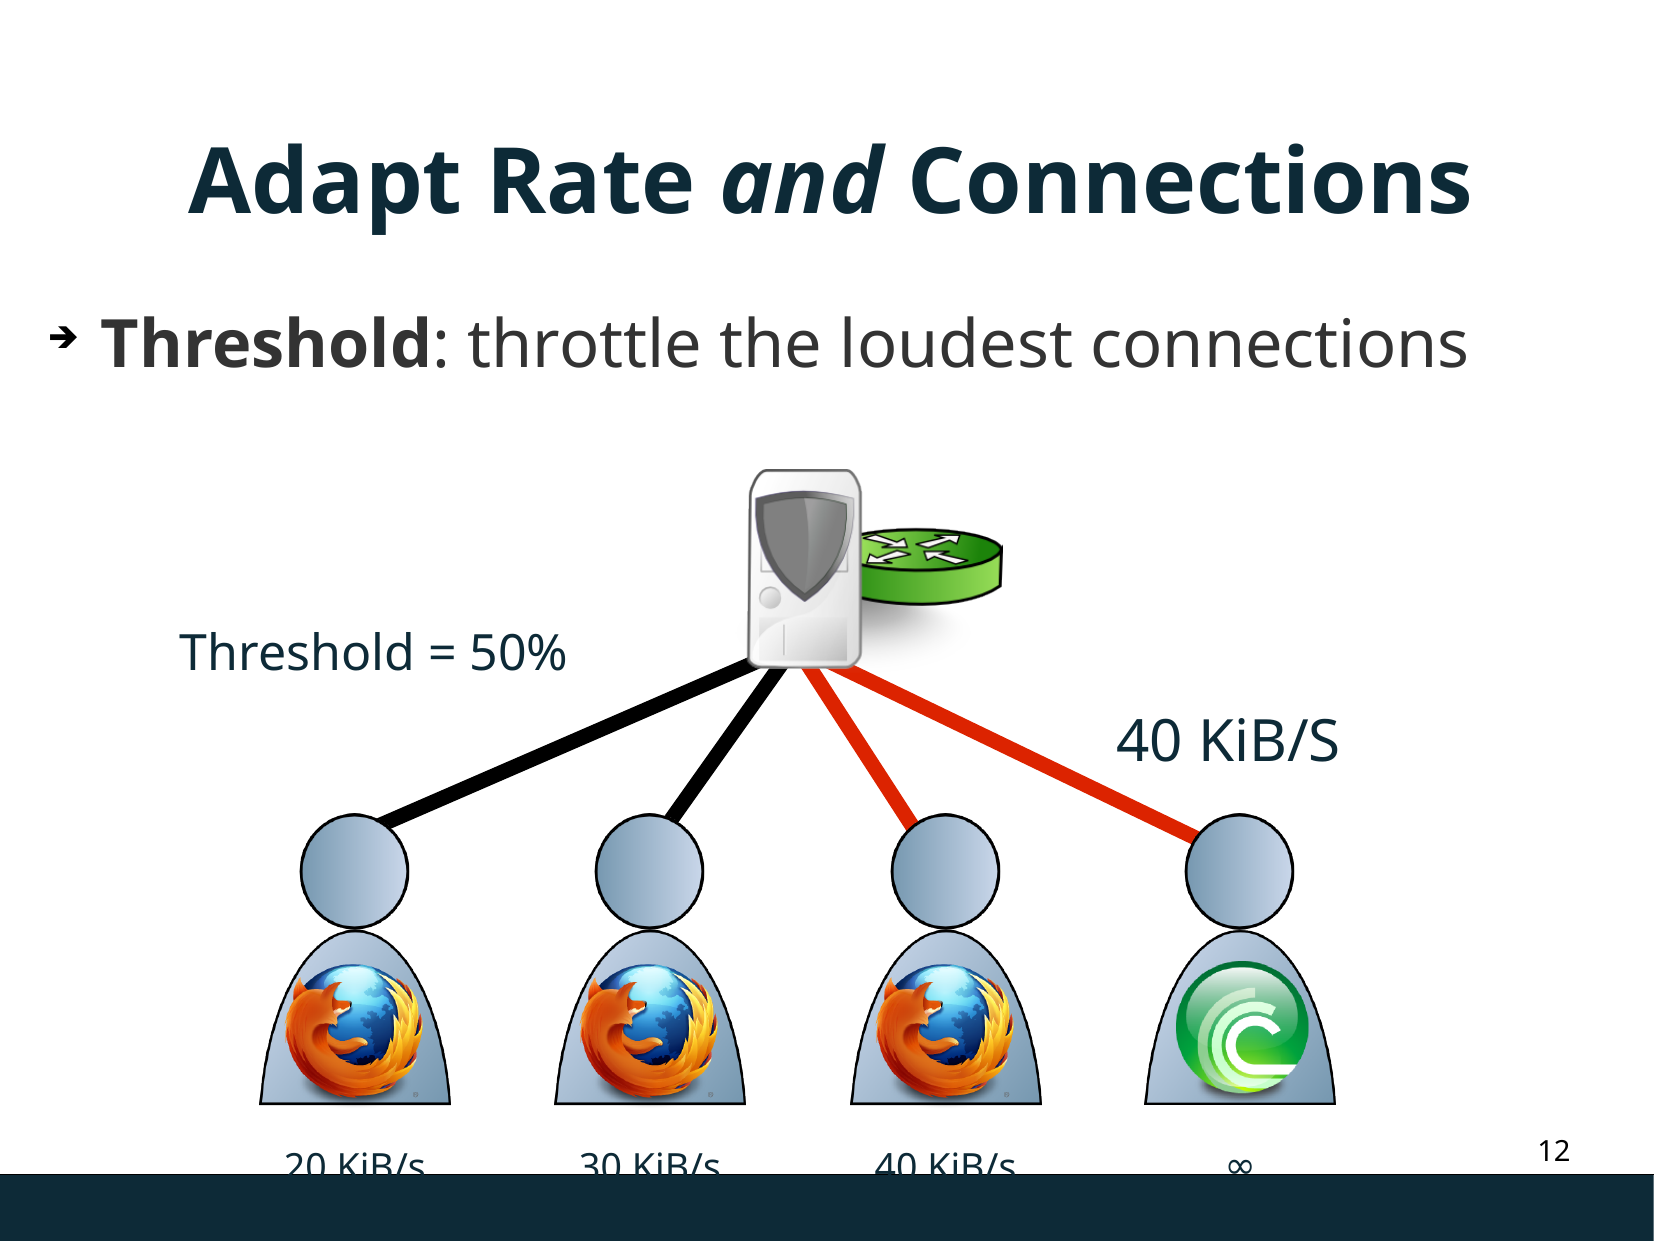

# Adapt Rate and Connections
Threshold: throttle the loudest connections
Threshold = 50%
40 KiB/S
20 KiB/s
30 KiB/s
40 KiB/s
∞
12